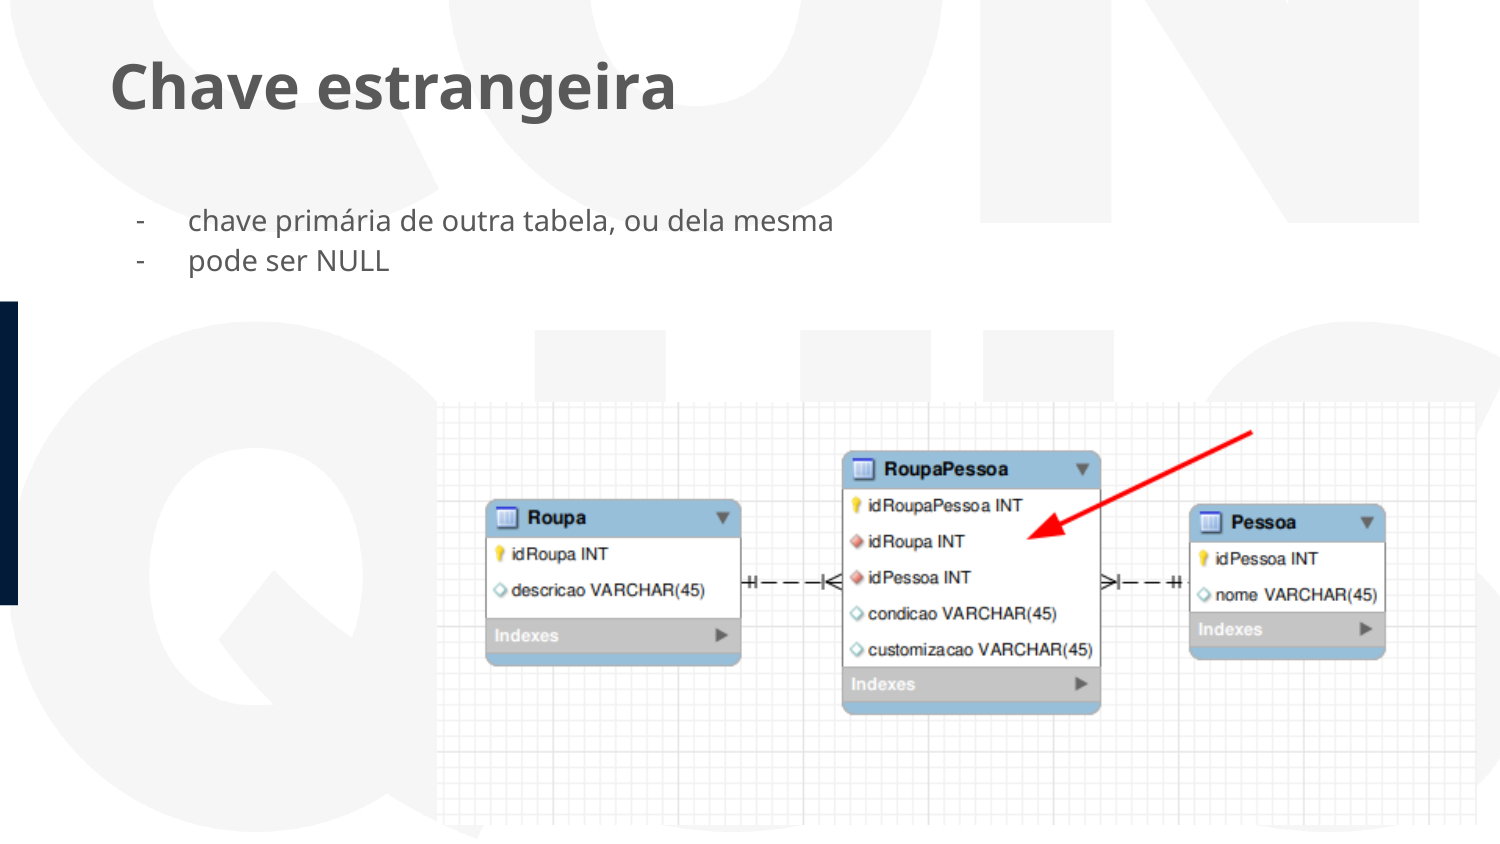

# Chave estrangeira
chave primária de outra tabela, ou dela mesma
pode ser NULL